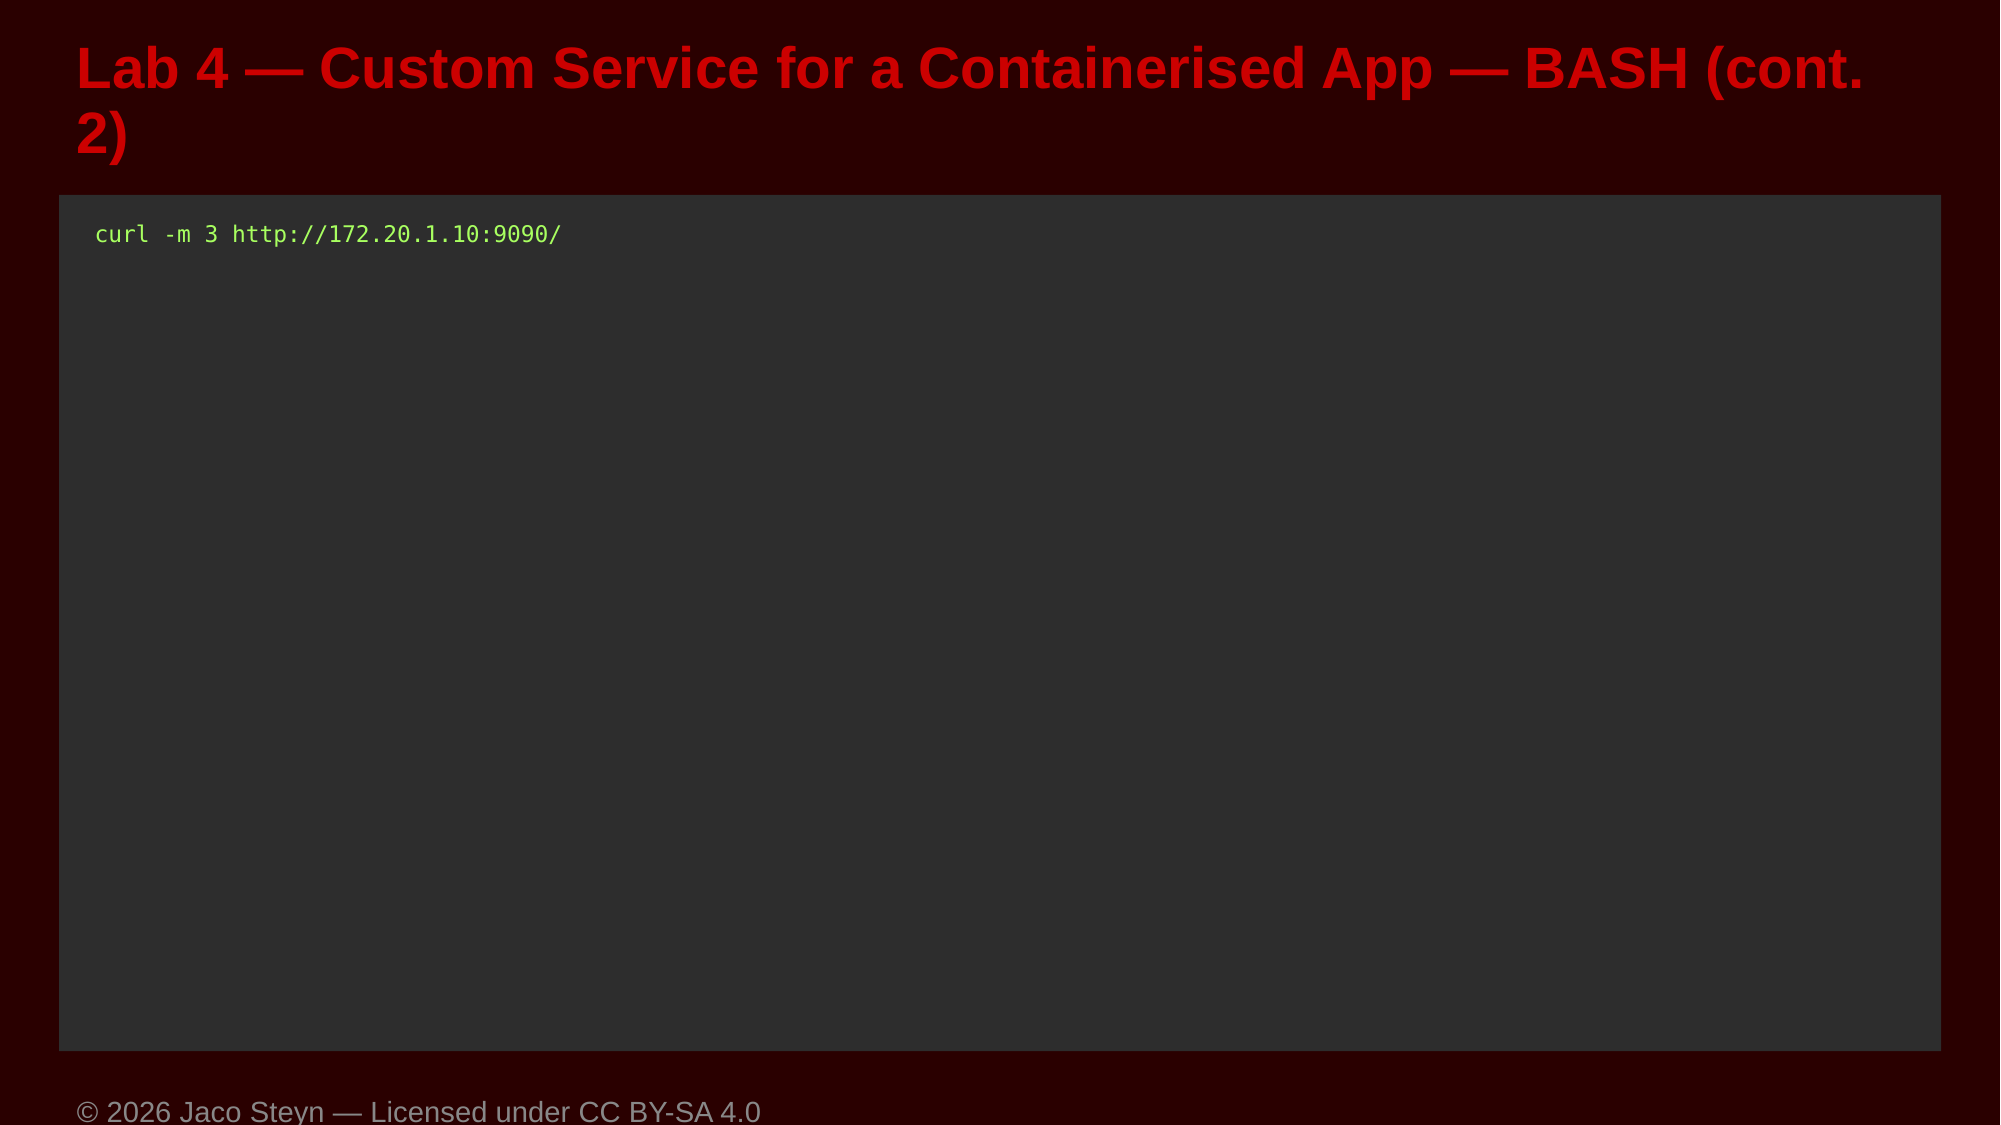

Lab 4 — Custom Service for a Containerised App — BASH (cont. 2)
curl -m 3 http://172.20.1.10:9090/
© 2026 Jaco Steyn — Licensed under CC BY-SA 4.0